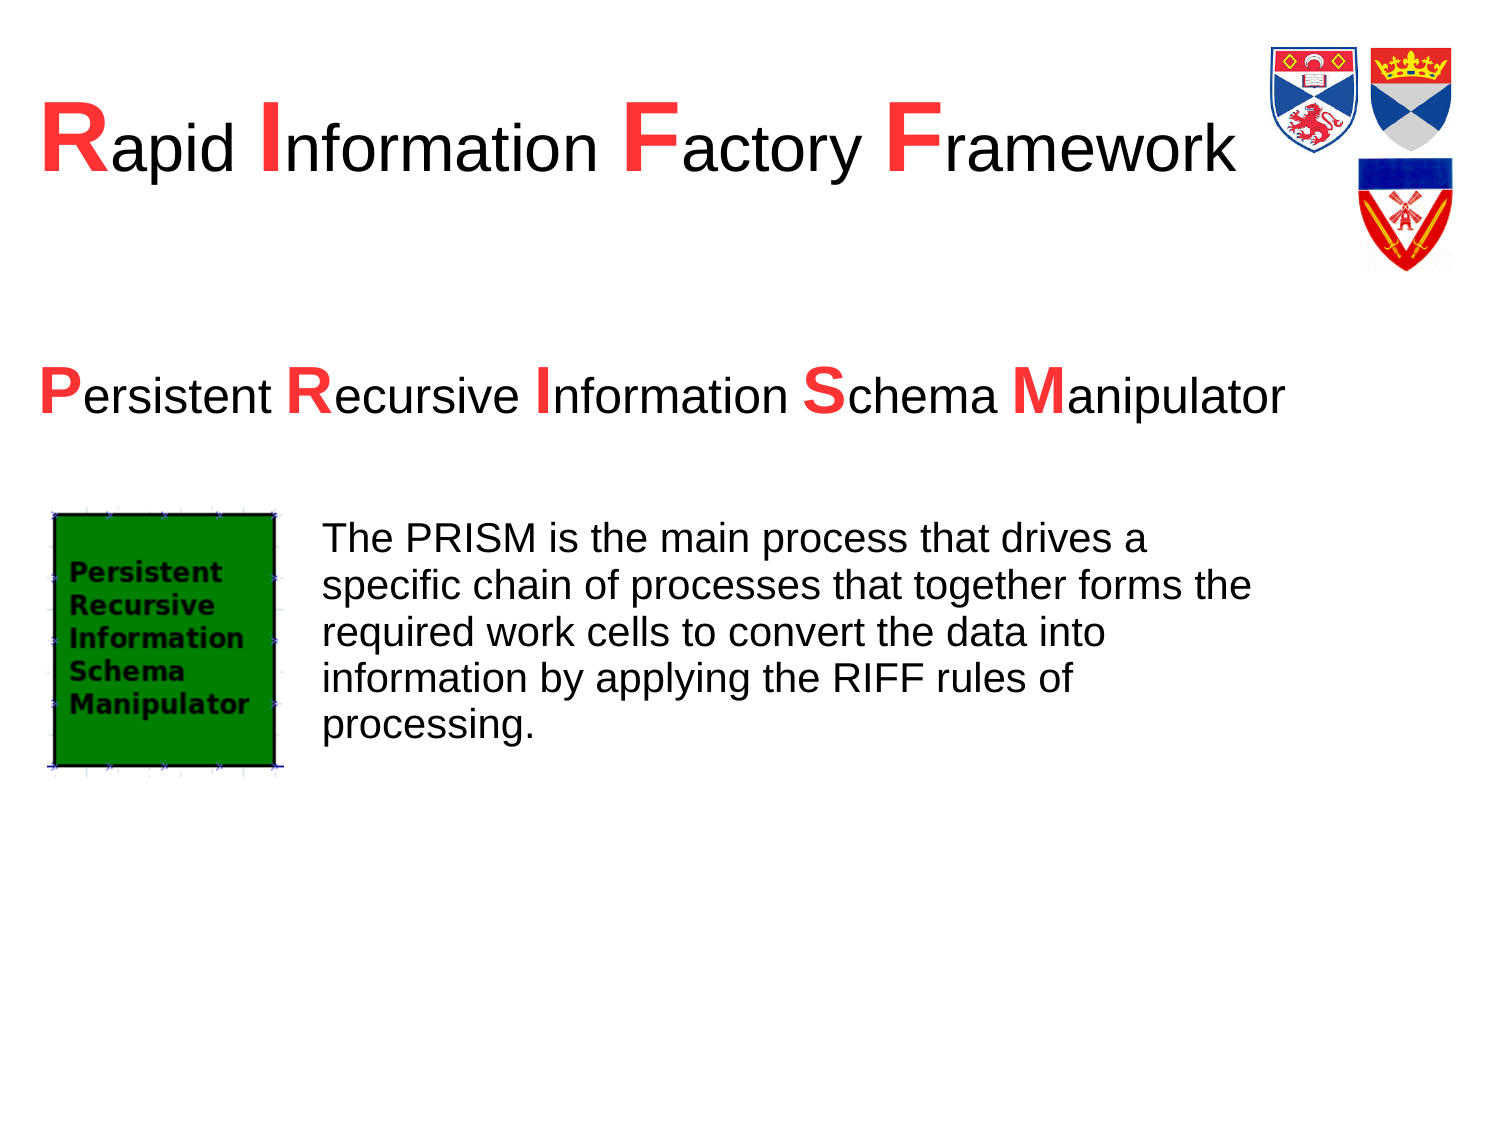

Rapid Information Factory Framework
Persistent Recursive Information Schema Manipulator
The PRISM is the main process that drives a specific chain of processes that together forms the required work cells to convert the data into information by applying the RIFF rules of processing.